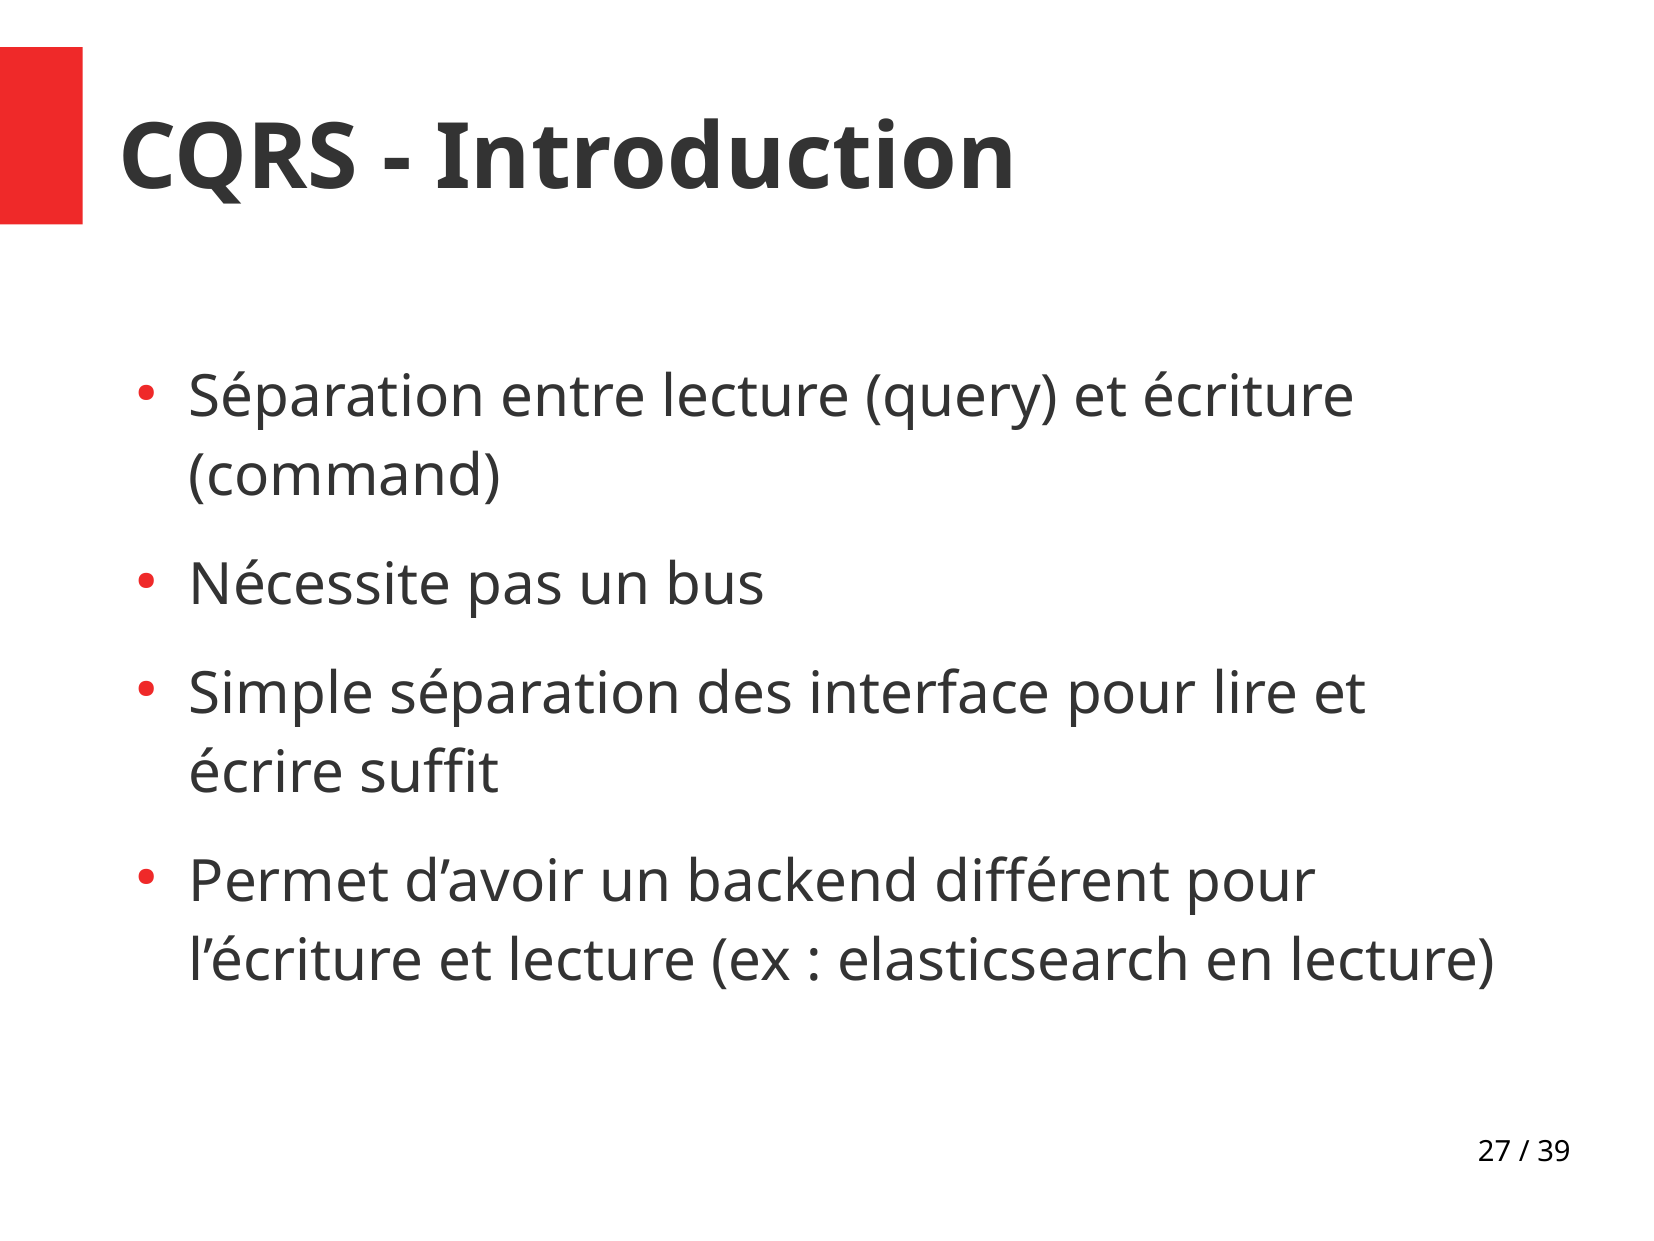

# CQRS - Introduction
Séparation entre lecture (query) et écriture (command)
Nécessite pas un bus
Simple séparation des interface pour lire et écrire suffit
Permet d’avoir un backend différent pour l’écriture et lecture (ex : elasticsearch en lecture)
27